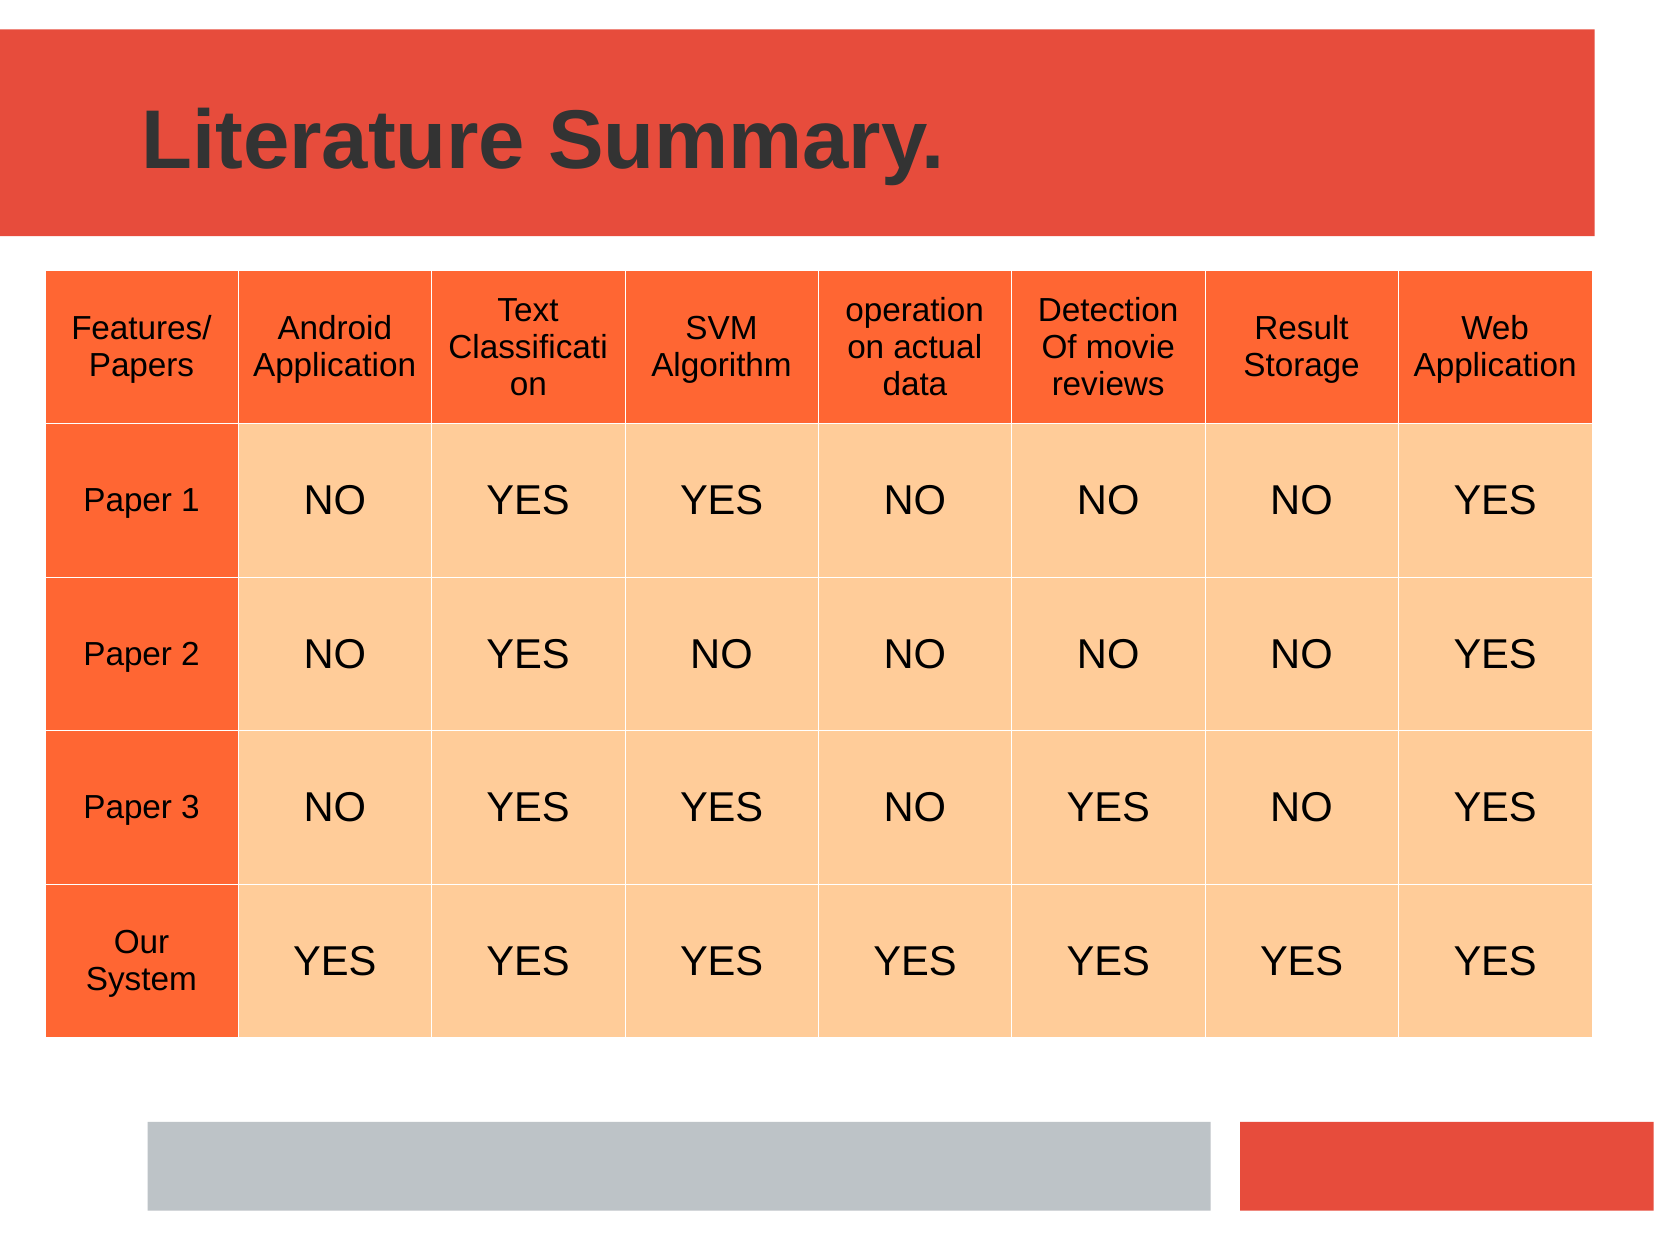

Literature Summary.
| Features/Papers | Android Application | Text Classification | SVM Algorithm | operation on actual data | Detection Of movie reviews | Result Storage | Web Application |
| --- | --- | --- | --- | --- | --- | --- | --- |
| Paper 1 | NO | YES | YES | NO | NO | NO | YES |
| Paper 2 | NO | YES | NO | NO | NO | NO | YES |
| Paper 3 | NO | YES | YES | NO | YES | NO | YES |
| Our System | YES | YES | YES | YES | YES | YES | YES |